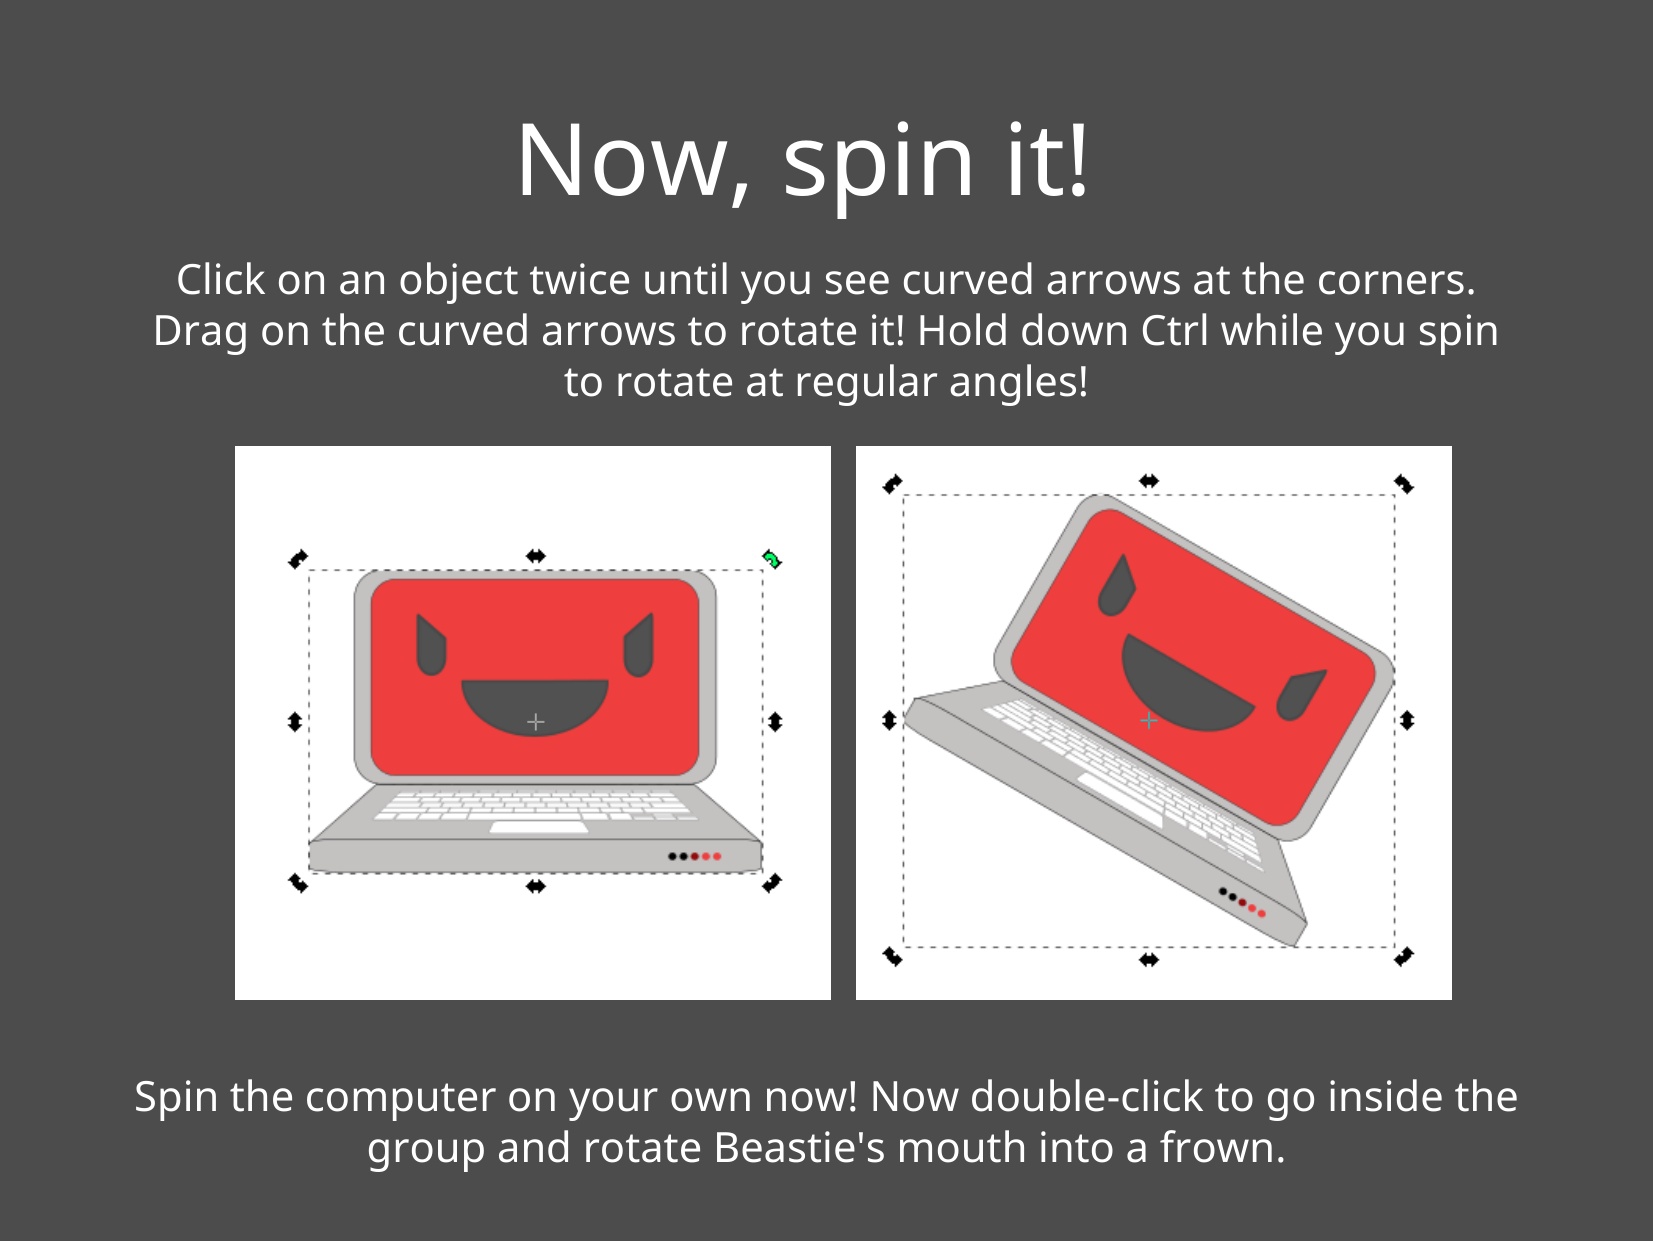

# Now, spin it!
Click on an object twice until you see curved arrows at the corners. Drag on the curved arrows to rotate it! Hold down Ctrl while you spin to rotate at regular angles!
Spin the computer on your own now! Now double-click to go inside the group and rotate Beastie's mouth into a frown.